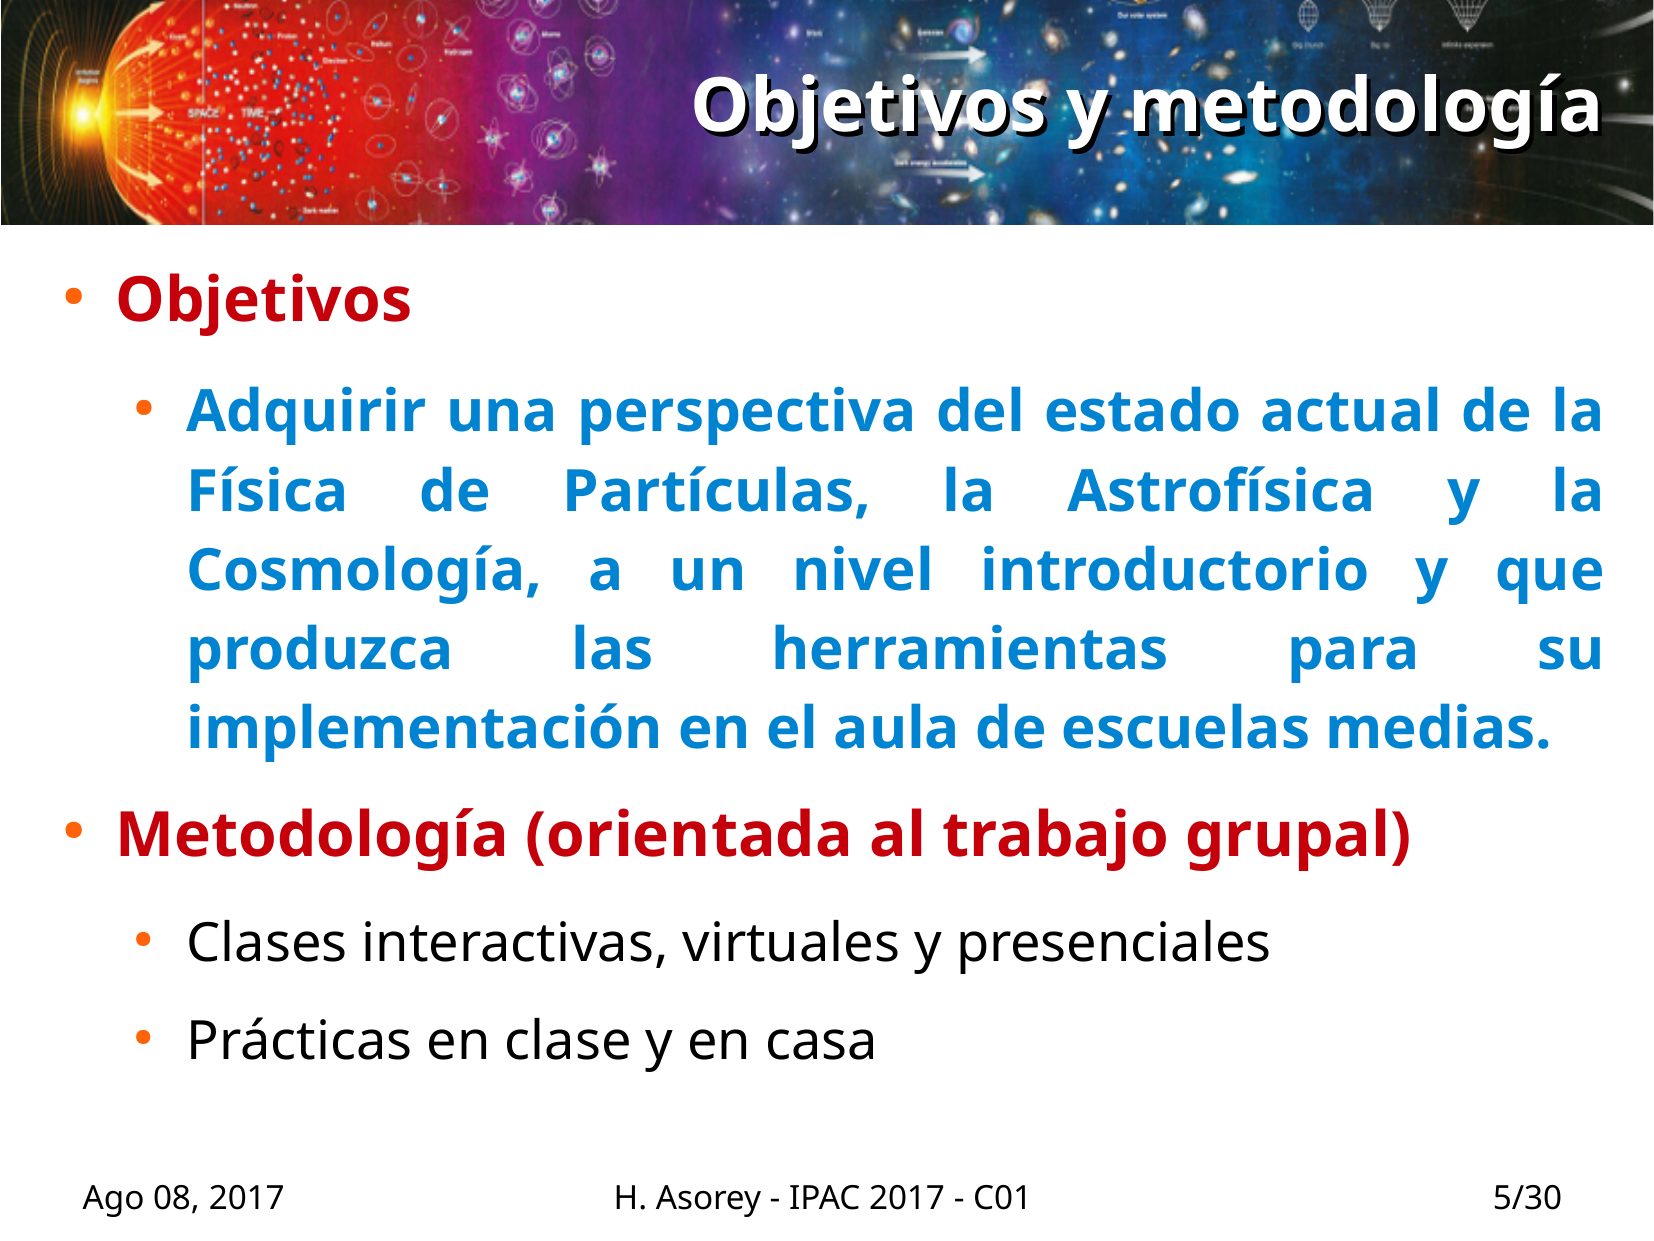

# Objetivos y metodología
Objetivos
Adquirir una perspectiva del estado actual de la Física de Partículas, la Astrofísica y la Cosmología, a un nivel introductorio y que produzca las herramientas para su implementación en el aula de escuelas medias.
Metodología (orientada al trabajo grupal)
Clases interactivas, virtuales y presenciales
Prácticas en clase y en casa
Ago 08, 2017
H. Asorey - IPAC 2017 - C01
5